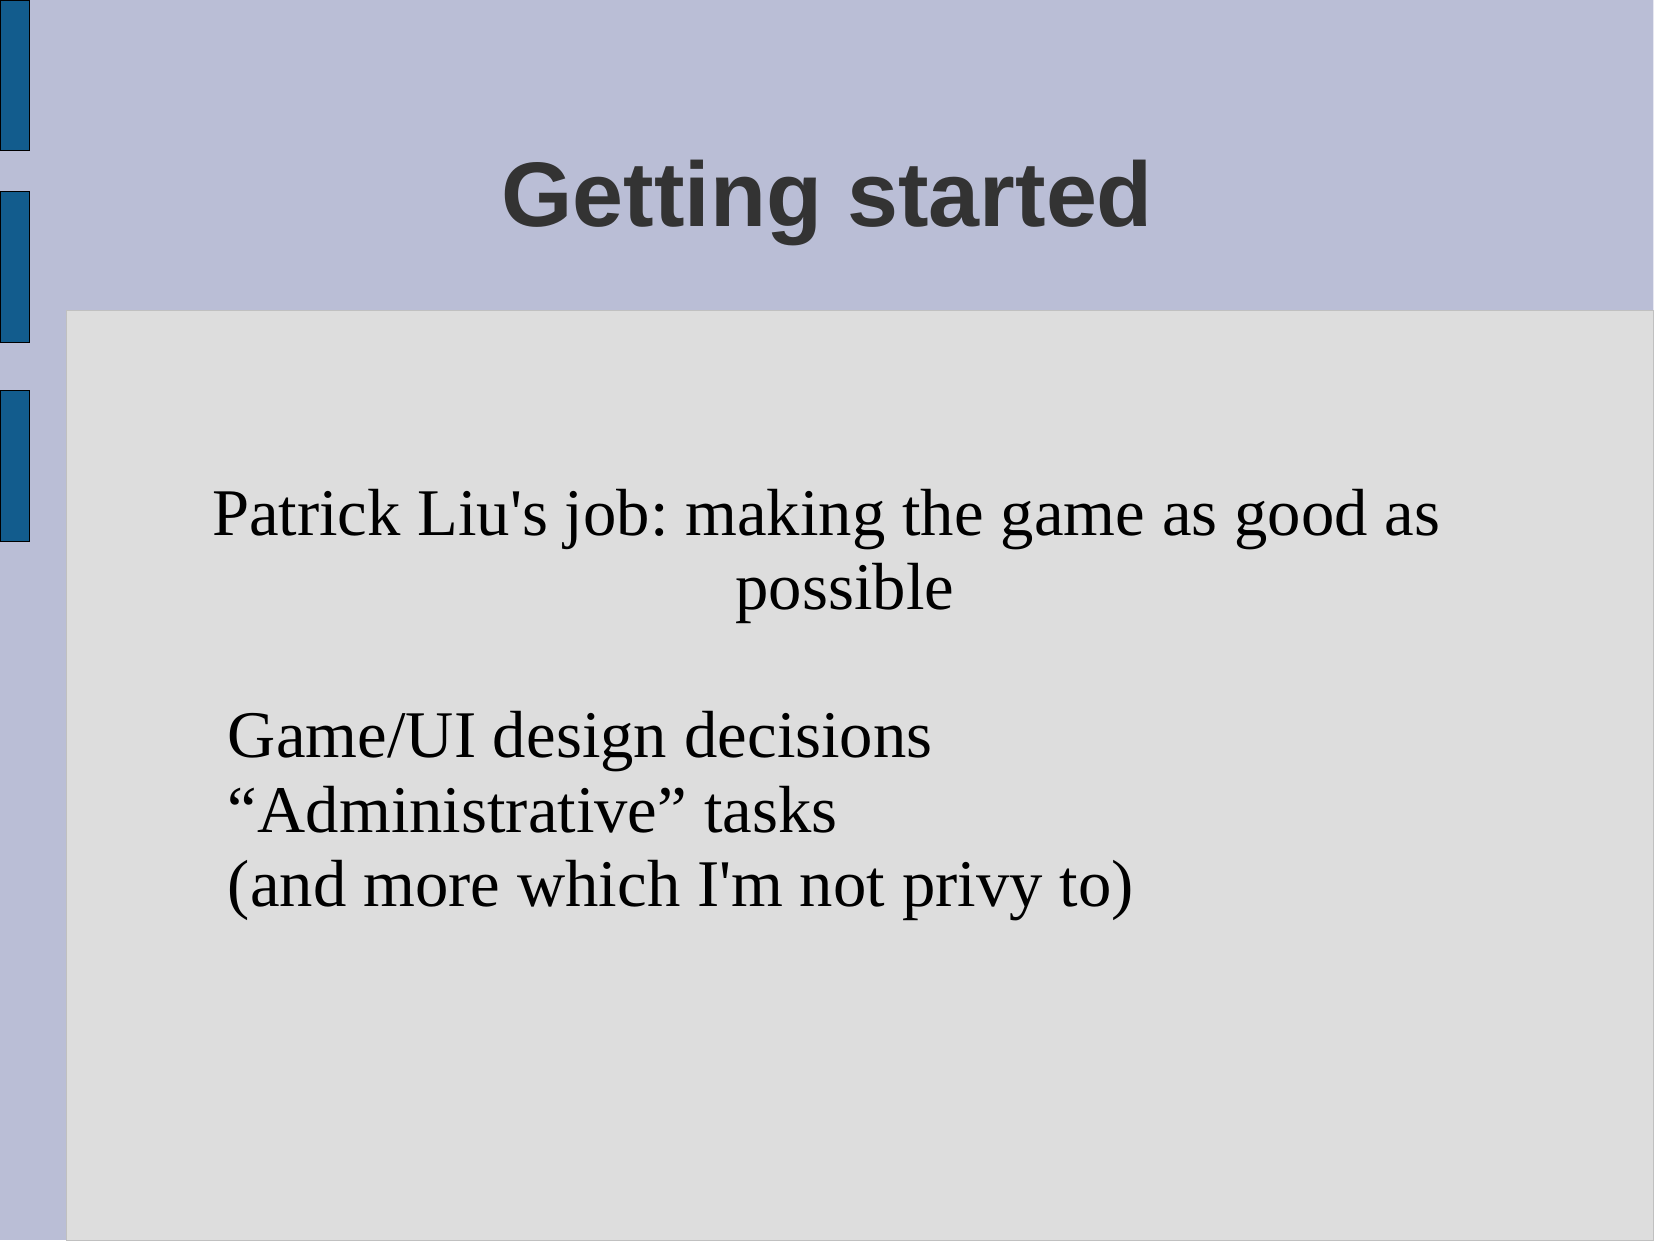

# Getting started
Patrick Liu's job: making the game as good as possible
Game/UI design decisions
“Administrative” tasks
(and more which I'm not privy to)